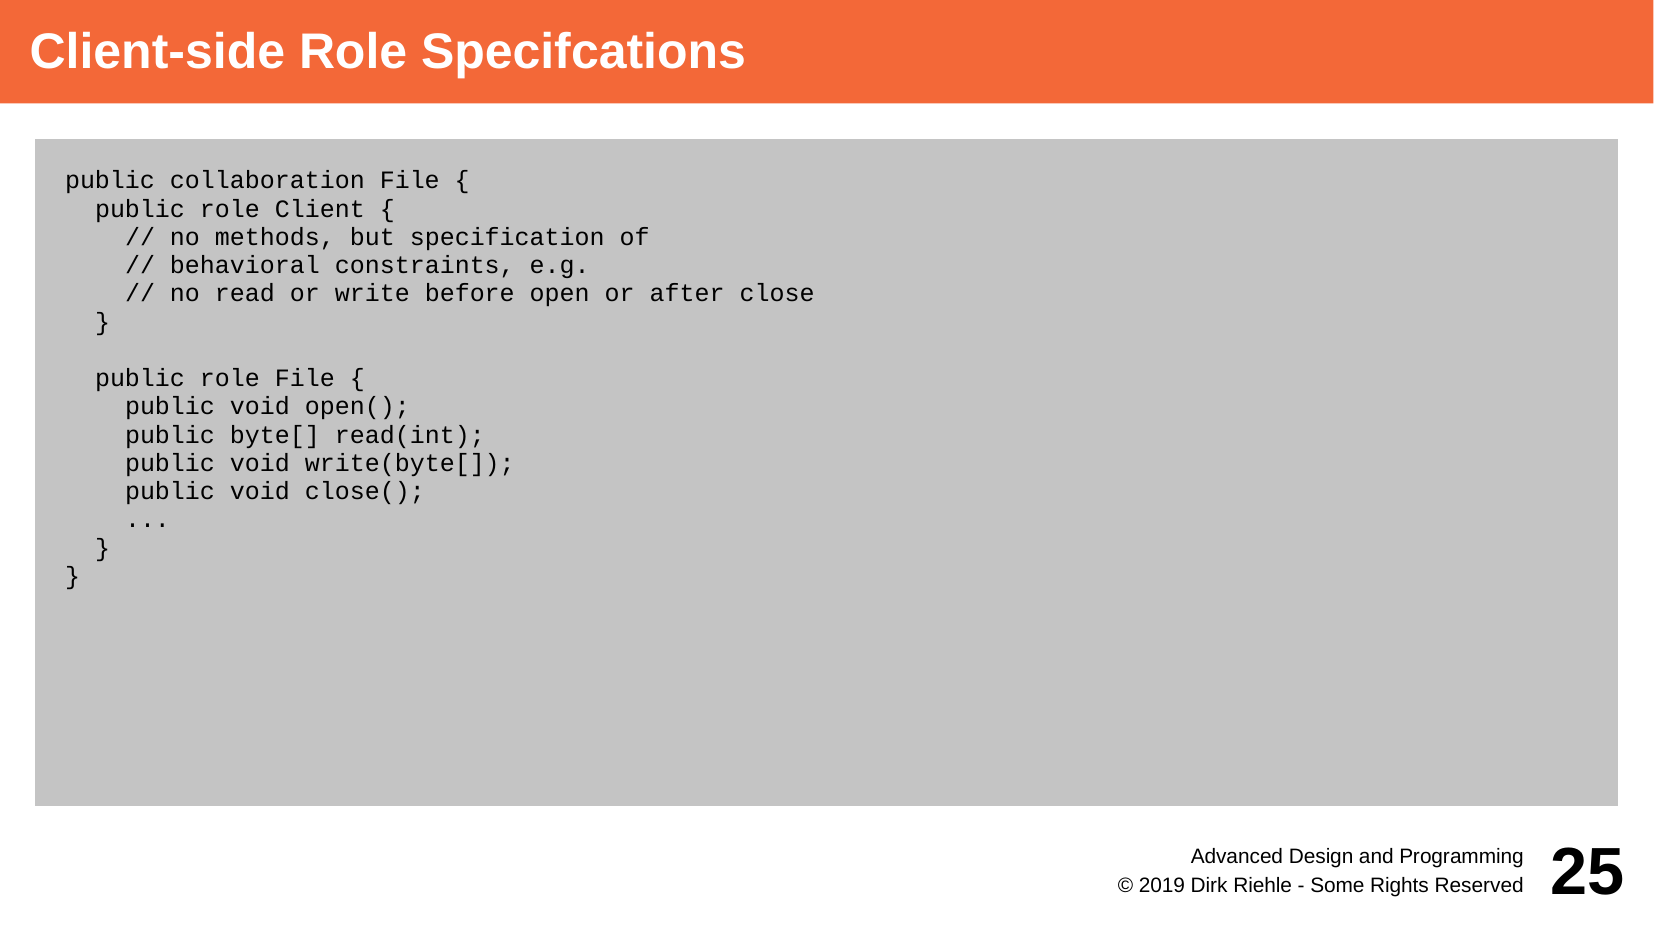

# Client-side Role Specifcations
public collaboration File {
 public role Client {
 // no methods, but specification of
 // behavioral constraints, e.g.
 // no read or write before open or after close
 }
 public role File {
 public void open();
 public byte[] read(int);
 public void write(byte[]);
 public void close();
 ...
 }
}
Advanced Design and Programming
25
© 2019 Dirk Riehle - Some Rights Reserved